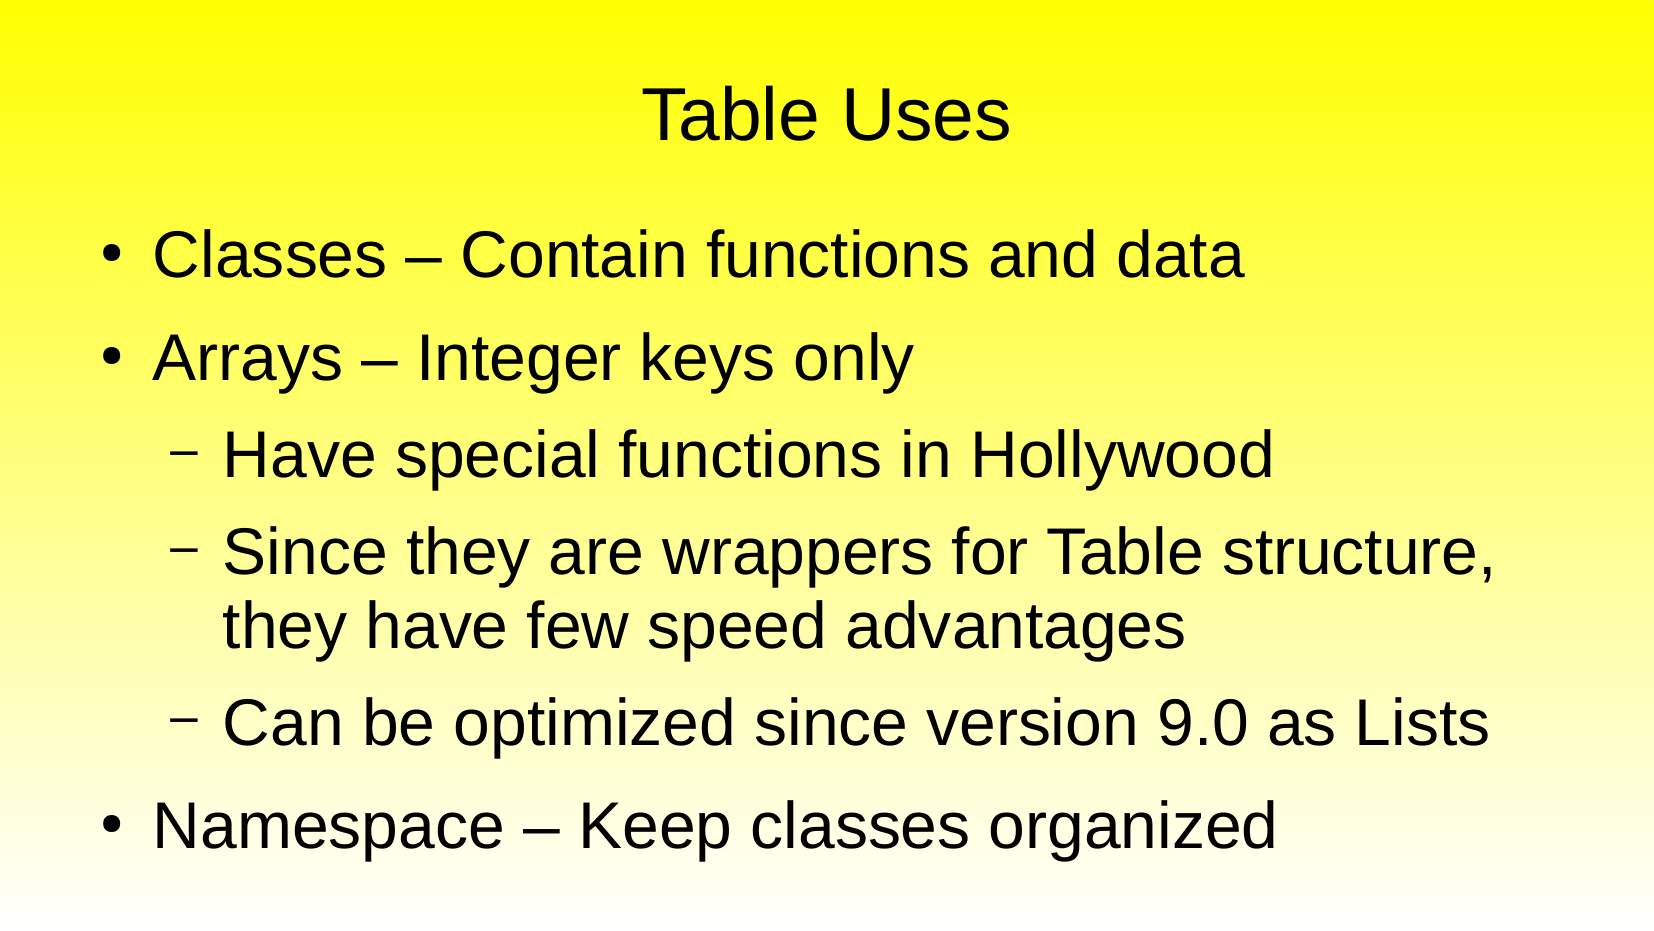

# Table Uses
Classes – Contain functions and data
Arrays – Integer keys only
Have special functions in Hollywood
Since they are wrappers for Table structure, they have few speed advantages
Can be optimized since version 9.0 as Lists
Namespace – Keep classes organized